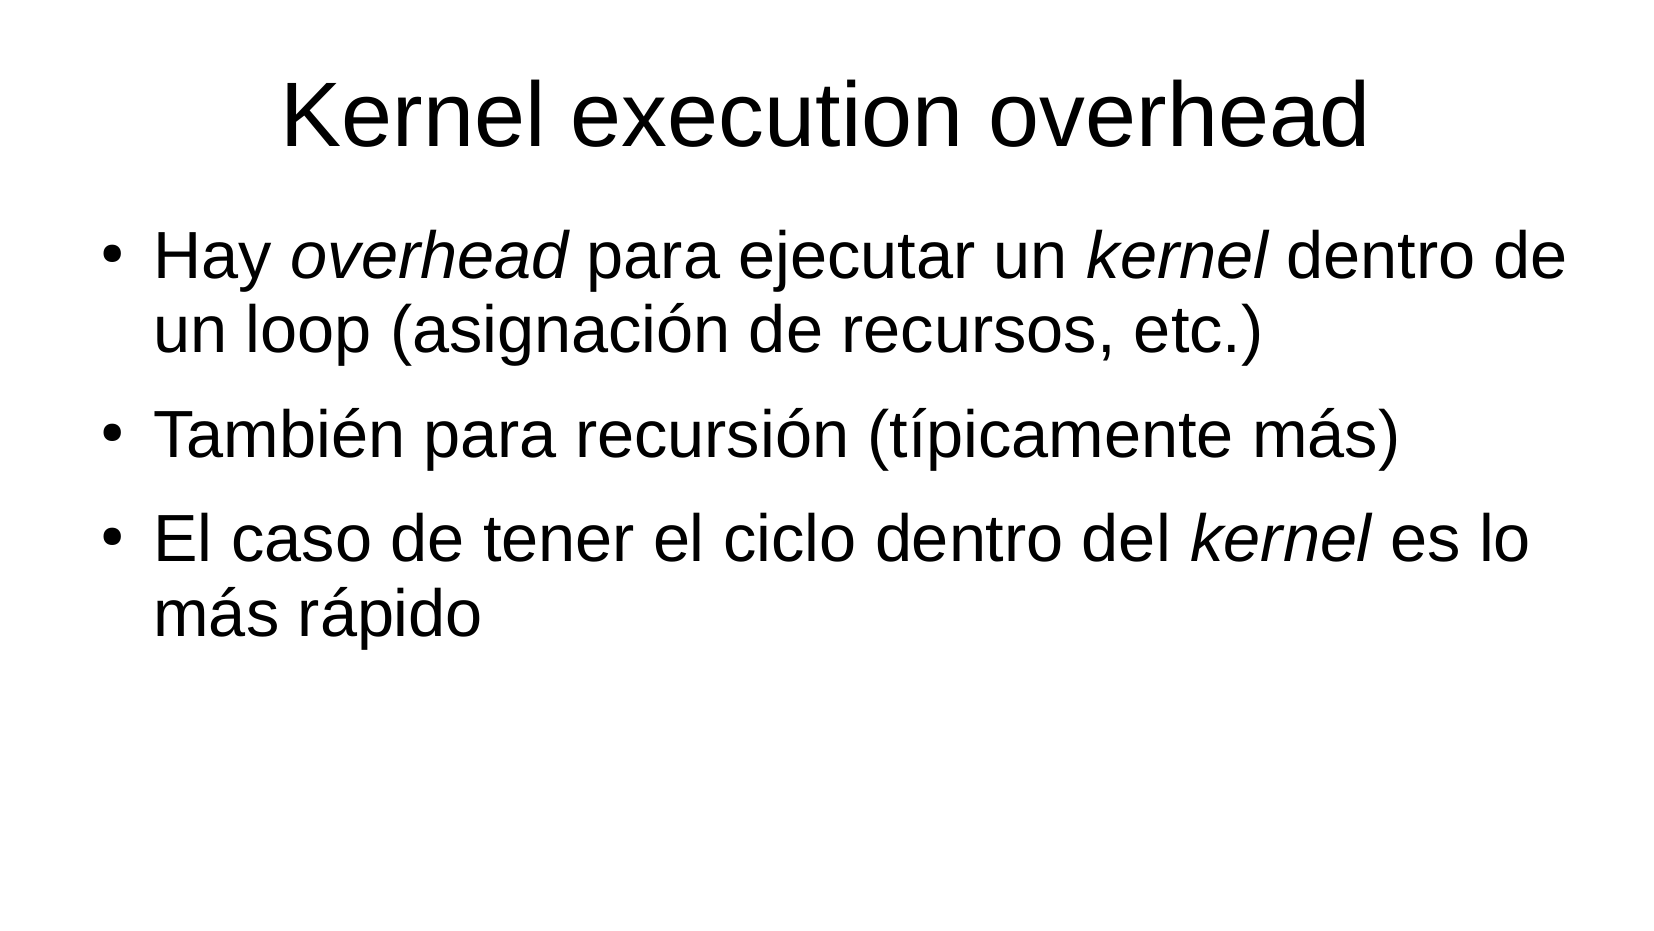

# Kernel execution overhead
Hay overhead para ejecutar un kernel dentro de un loop (asignación de recursos, etc.)
También para recursión (típicamente más)
El caso de tener el ciclo dentro del kernel es lo más rápido